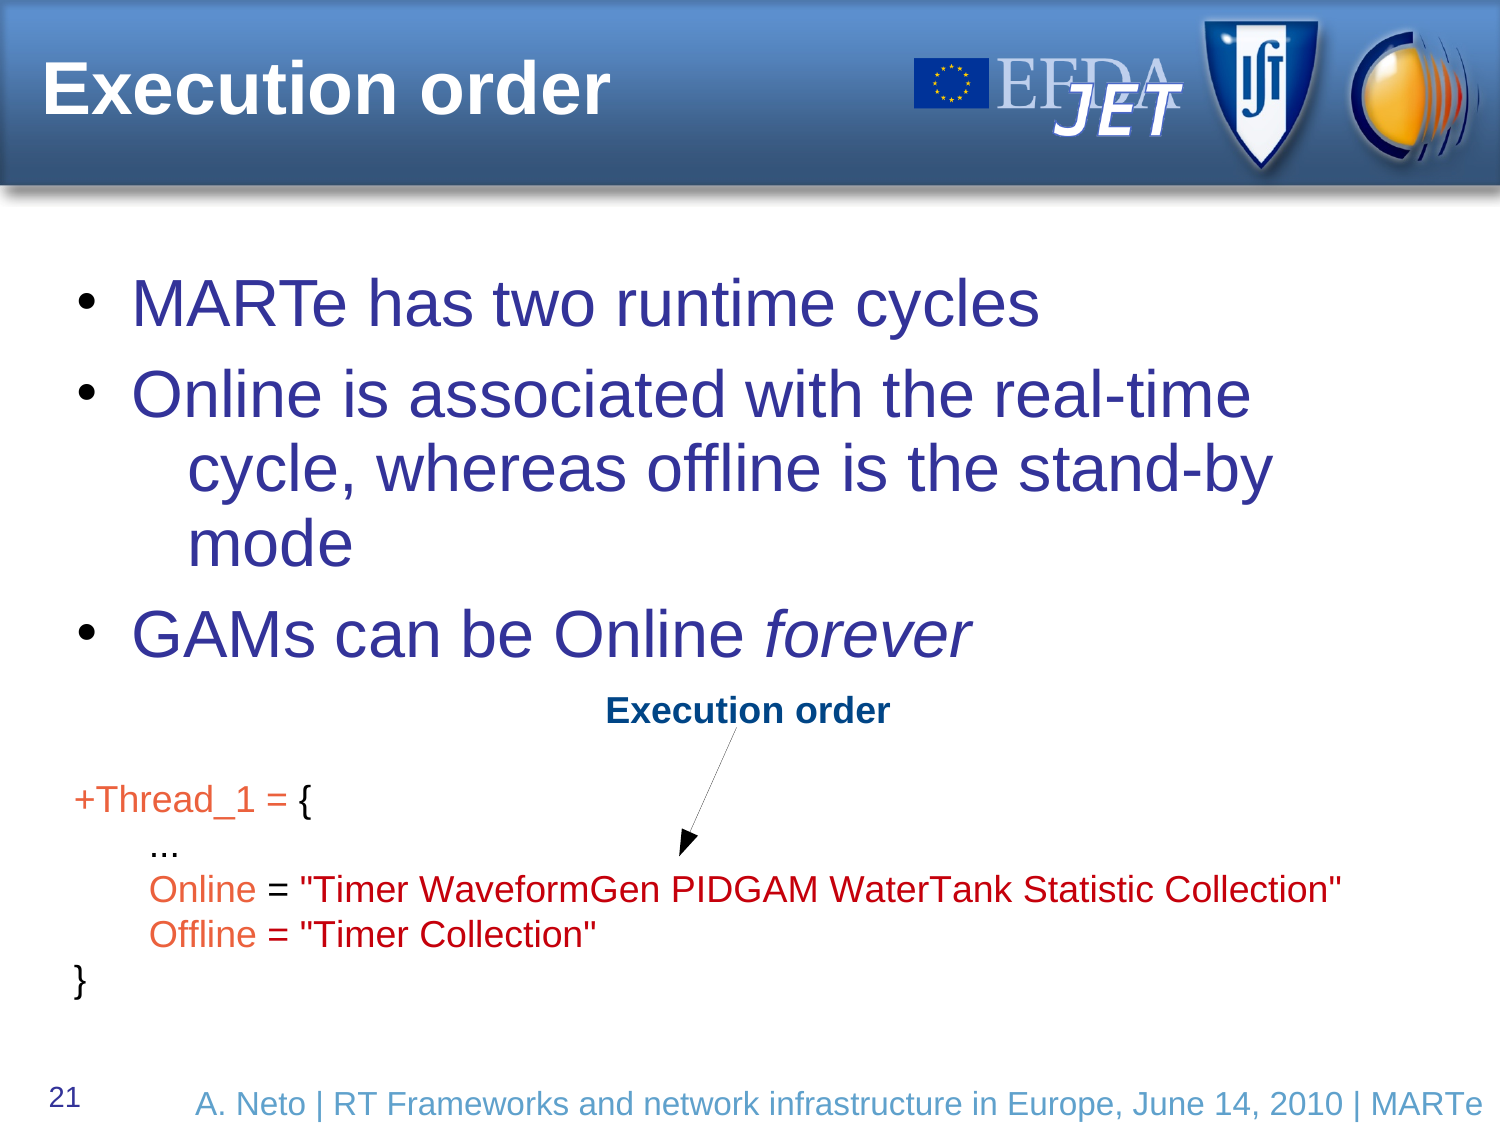

# Execution order
MARTe has two runtime cycles
Online is associated with the real-time cycle, whereas offline is the stand-by mode
GAMs can be Online forever
Execution order
+Thread_1 = {
	...
	Online = "Timer WaveformGen PIDGAM WaterTank Statistic Collection"
	Offline = "Timer Collection"
}